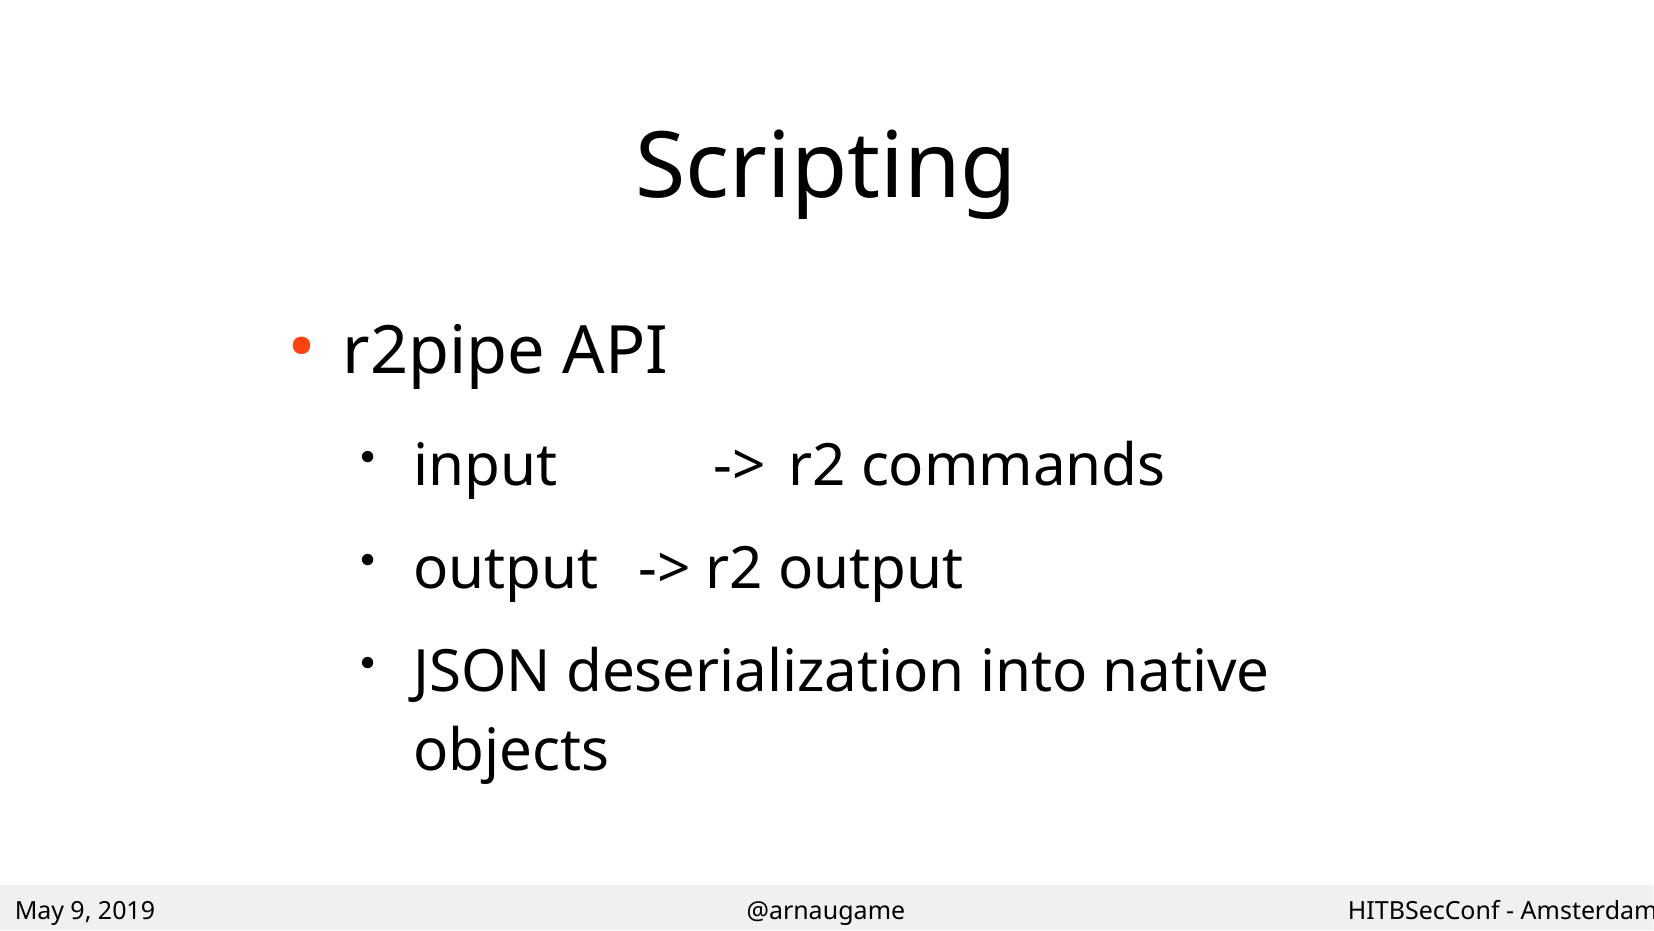

# Scripting
r2pipe API
input 		->	r2 commands
output 	-> r2 output
JSON deserialization into native objects
May 9, 2019
@arnaugamez
HITBSecConf - Amsterdam